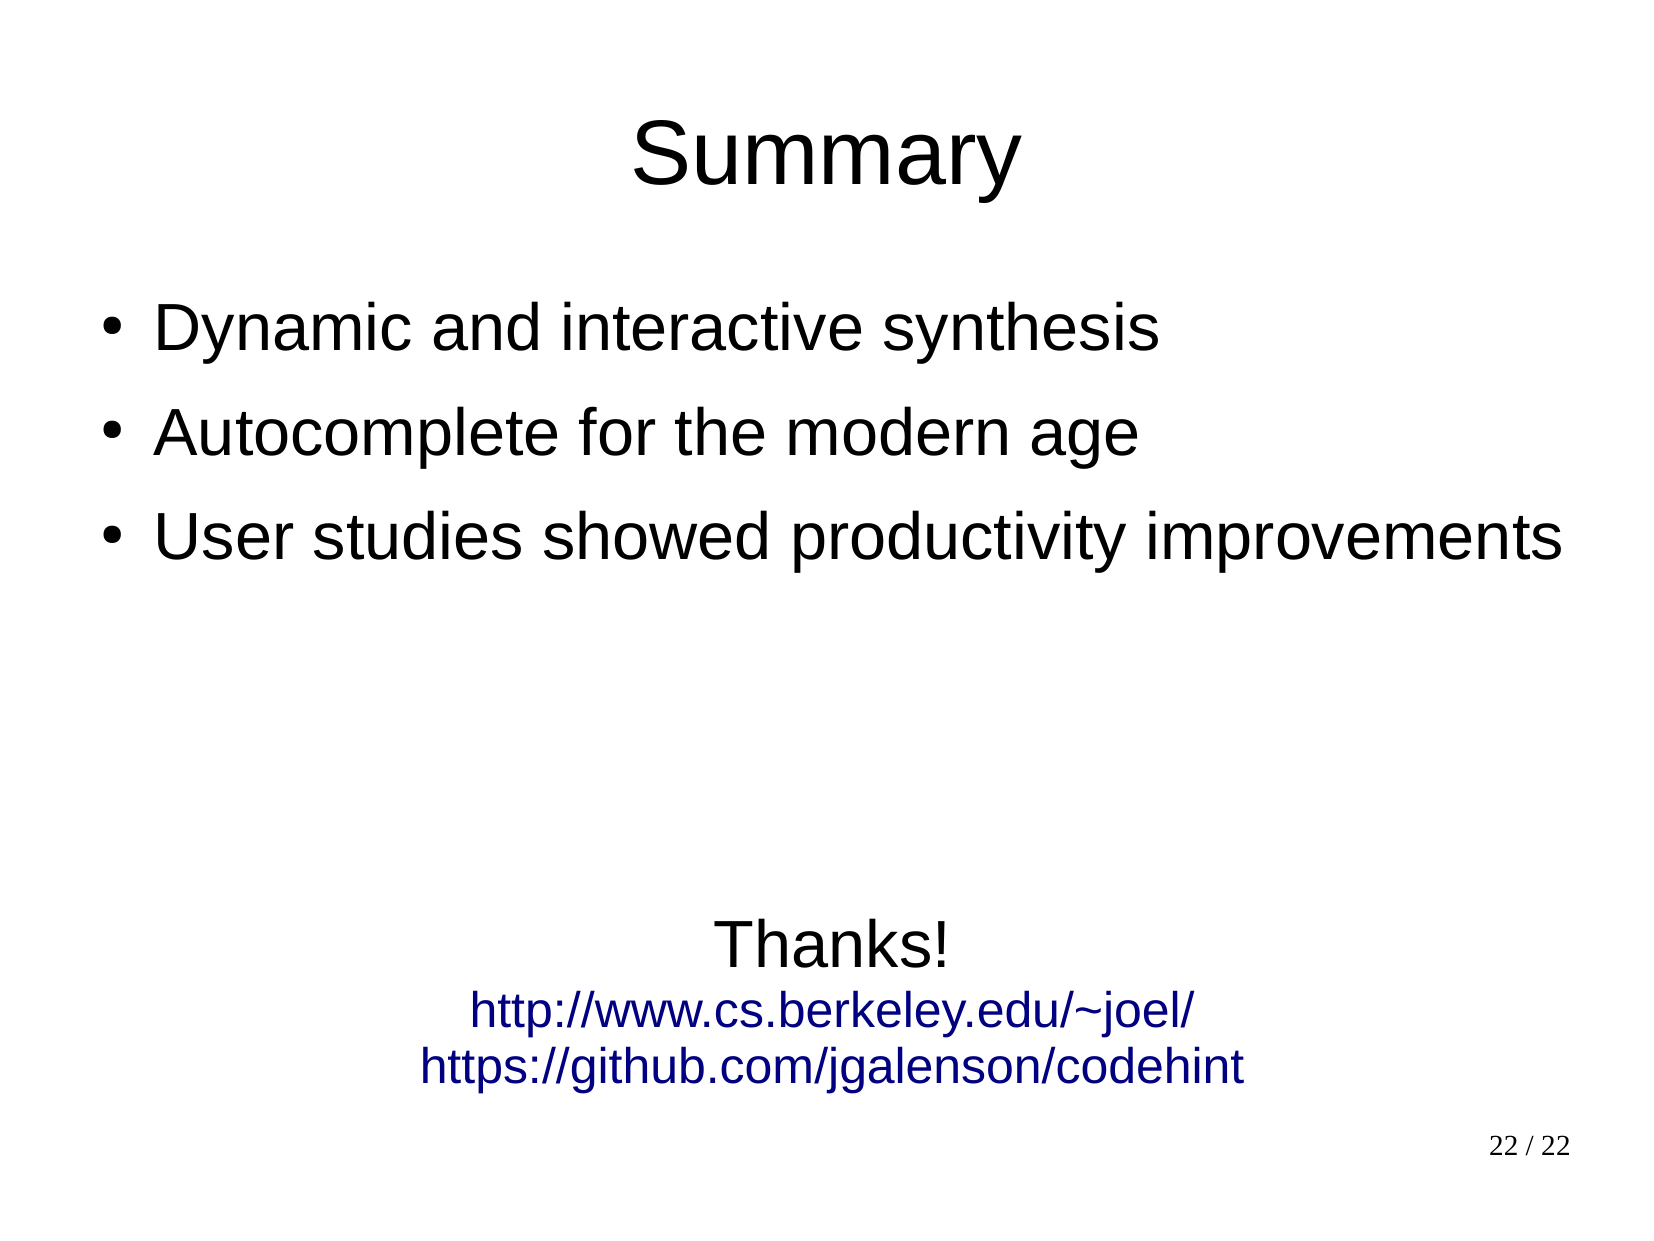

# Summary
Dynamic and interactive synthesis
Autocomplete for the modern age
User studies showed productivity improvements
Thanks!
http://www.cs.berkeley.edu/~joel/
https://github.com/jgalenson/codehint
22